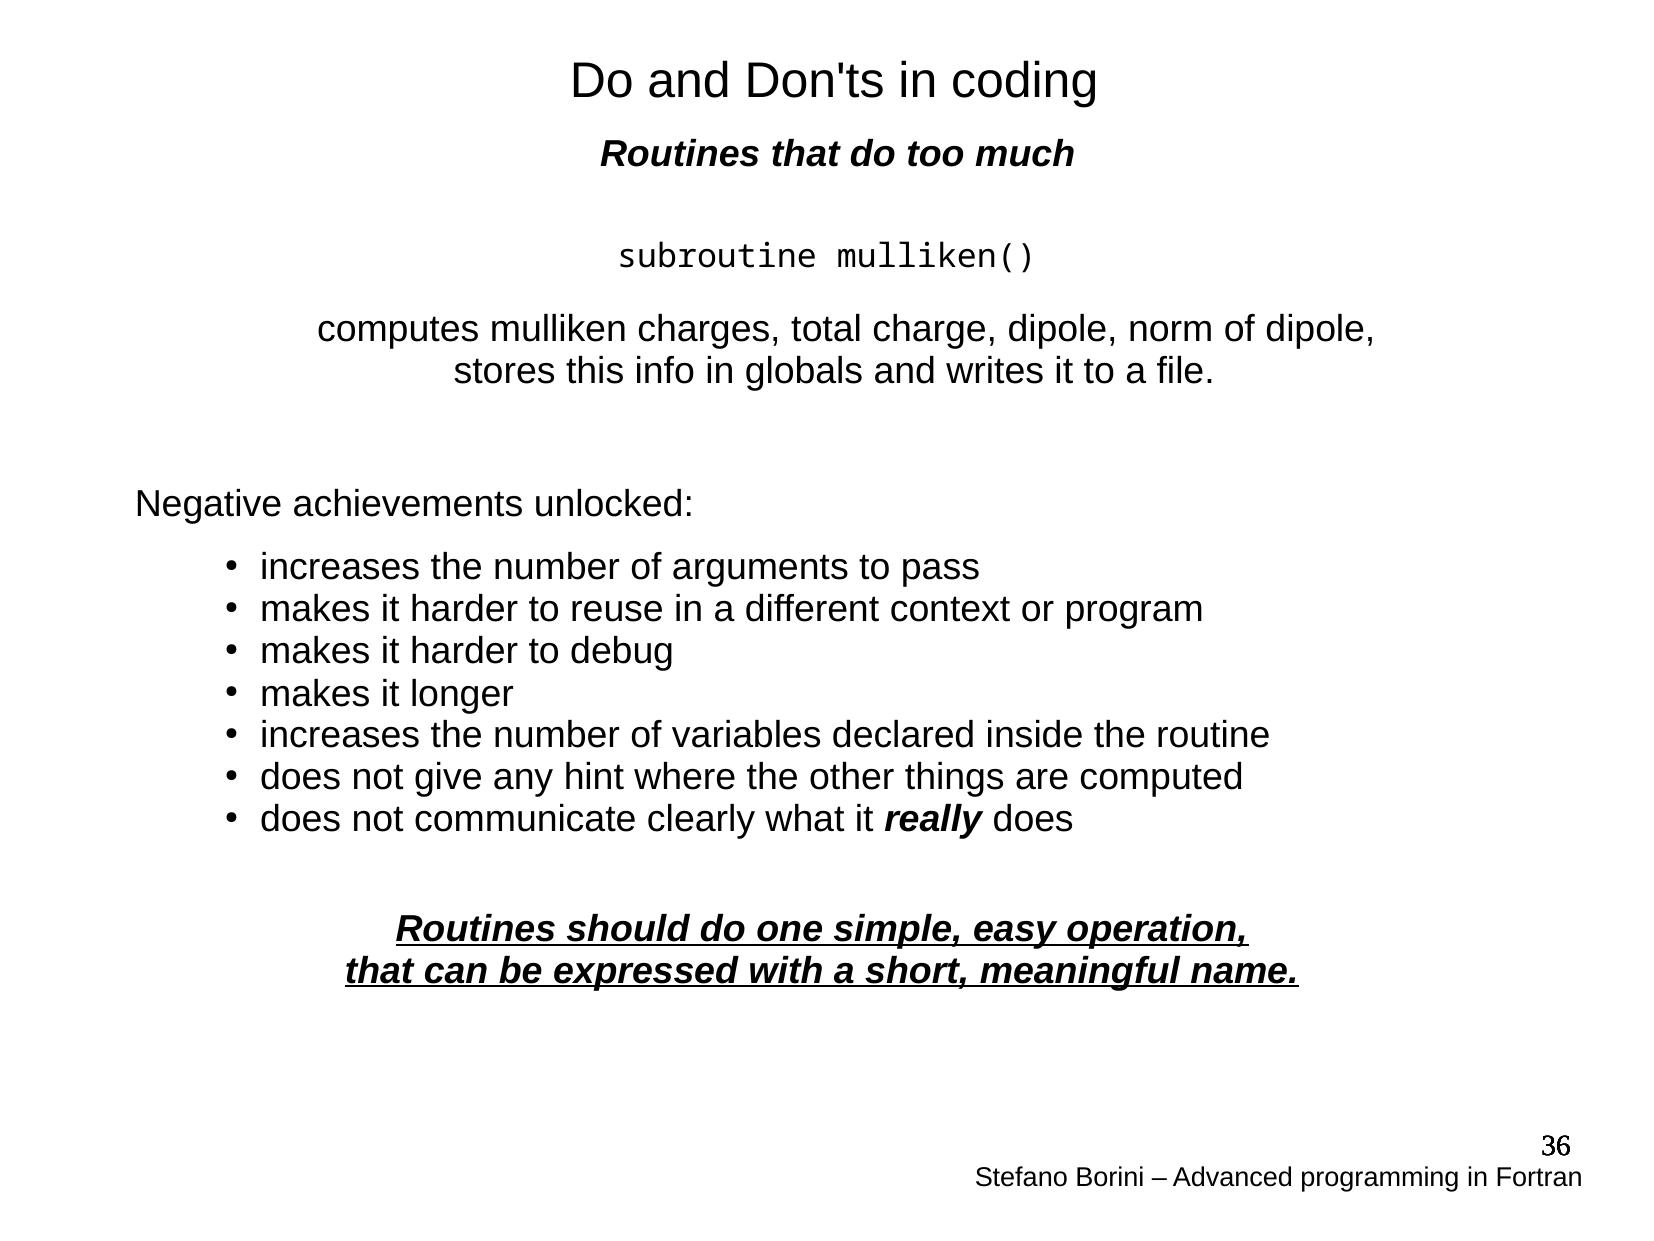

Do and Don'ts in coding
# Routines that do too much
subroutine mulliken()
computes mulliken charges, total charge, dipole, norm of dipole,
 stores this info in globals and writes it to a file.
Negative achievements unlocked:
increases the number of arguments to pass
makes it harder to reuse in a different context or program
makes it harder to debug
makes it longer
increases the number of variables declared inside the routine
does not give any hint where the other things are computed
does not communicate clearly what it really does
Routines should do one simple, easy operation,
that can be expressed with a short, meaningful name.
Stefano Borini – Advanced programming in Fortran